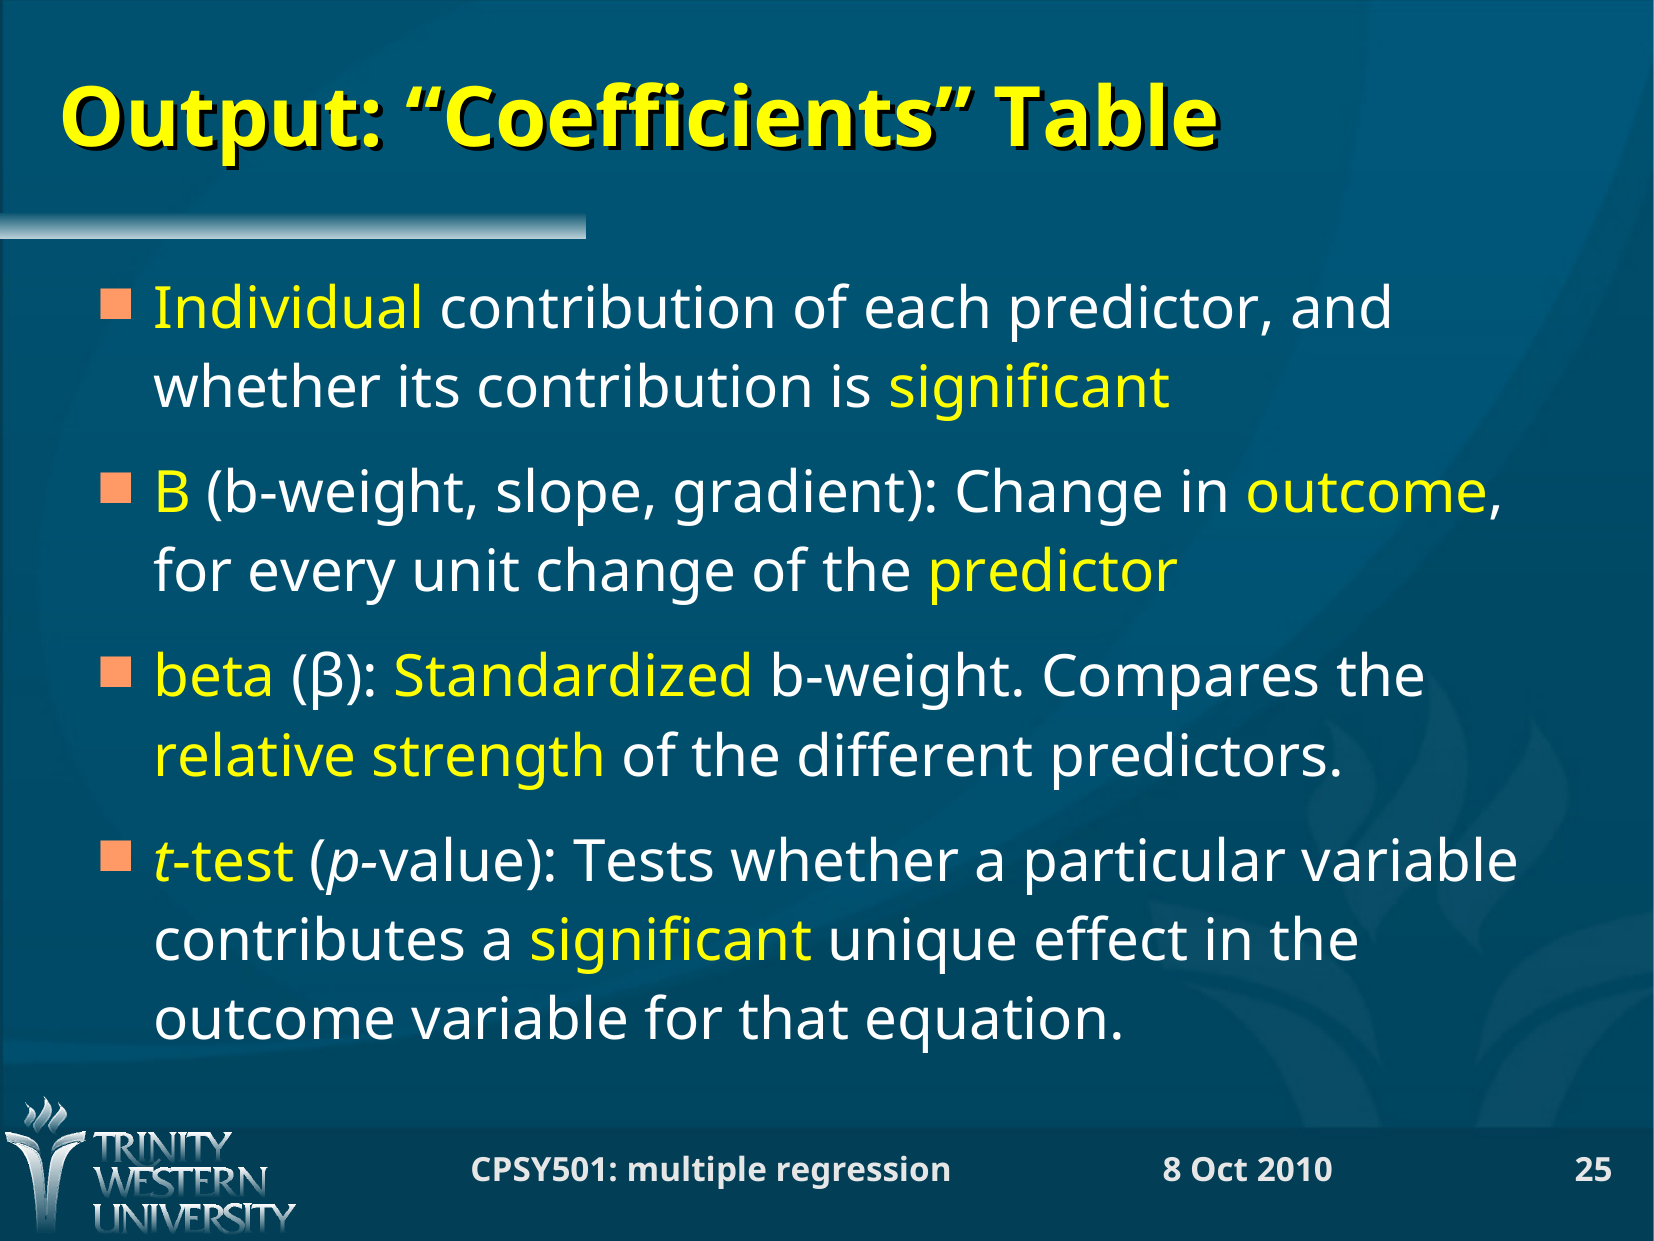

# Output: “Coefficients” Table
Individual contribution of each predictor, and whether its contribution is significant
B (b-weight, slope, gradient): Change in outcome, for every unit change of the predictor
beta (β): Standardized b-weight. Compares the relative strength of the different predictors.
t-test (p-value): Tests whether a particular variable contributes a significant unique effect in the outcome variable for that equation.
CPSY501: multiple regression
8 Oct 2010
25